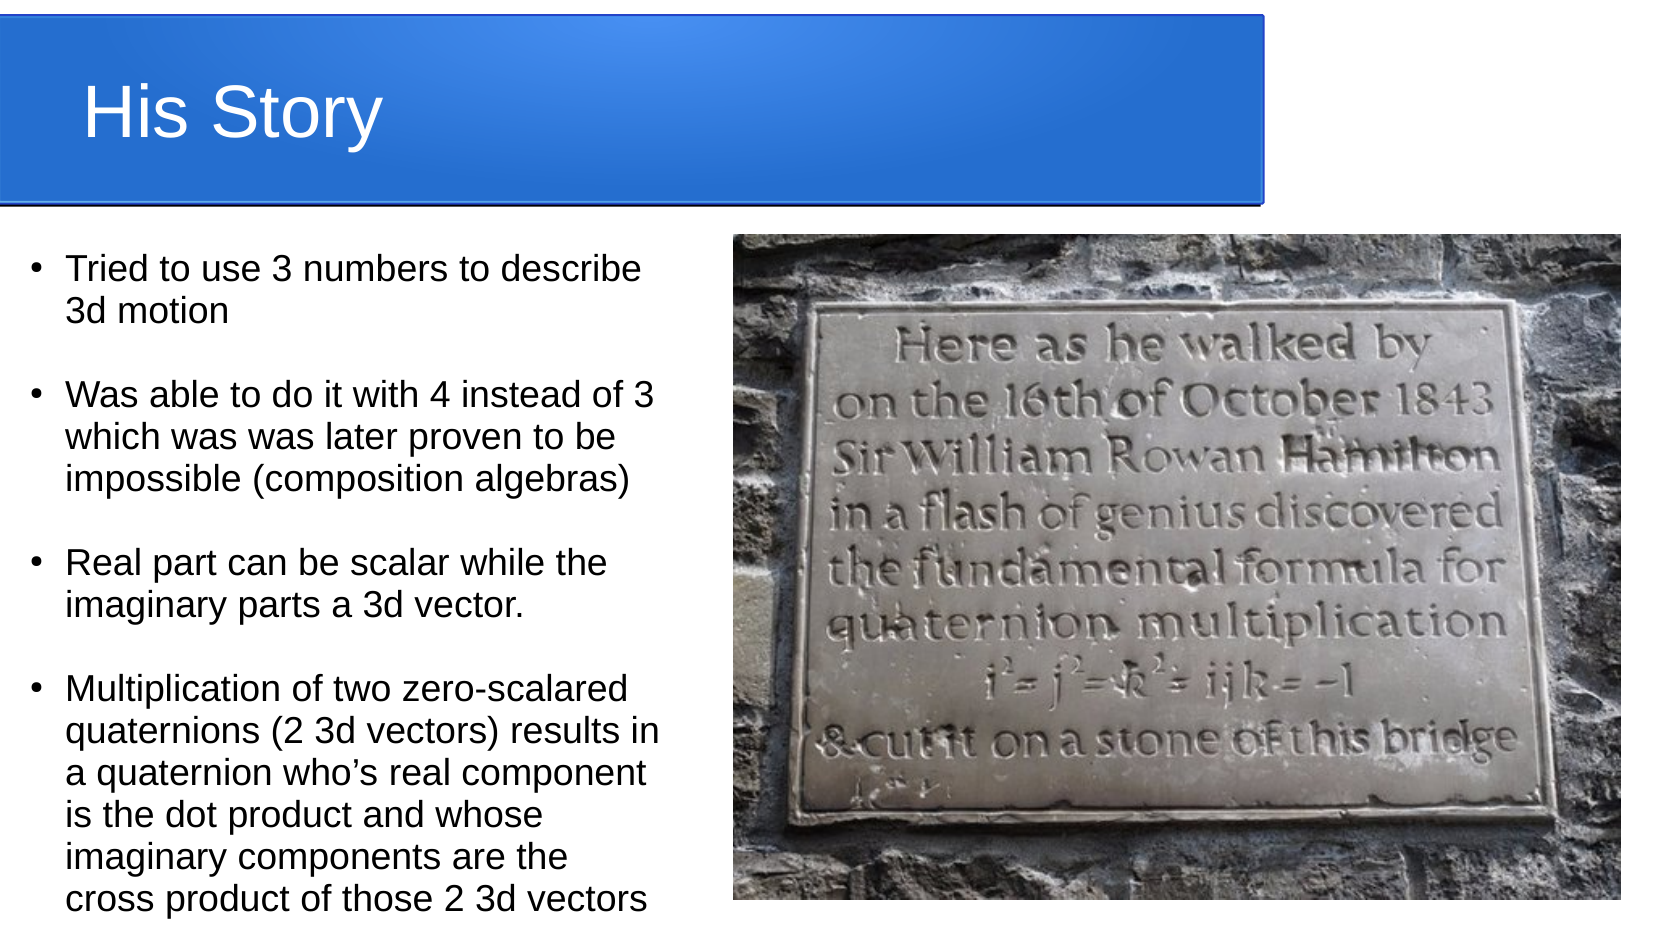

# His Story
Tried to use 3 numbers to describe 3d motion
Was able to do it with 4 instead of 3 which was was later proven to be impossible (composition algebras)
Real part can be scalar while the imaginary parts a 3d vector.
Multiplication of two zero-scalared quaternions (2 3d vectors) results in a quaternion who’s real component is the dot product and whose imaginary components are the cross product of those 2 3d vectors